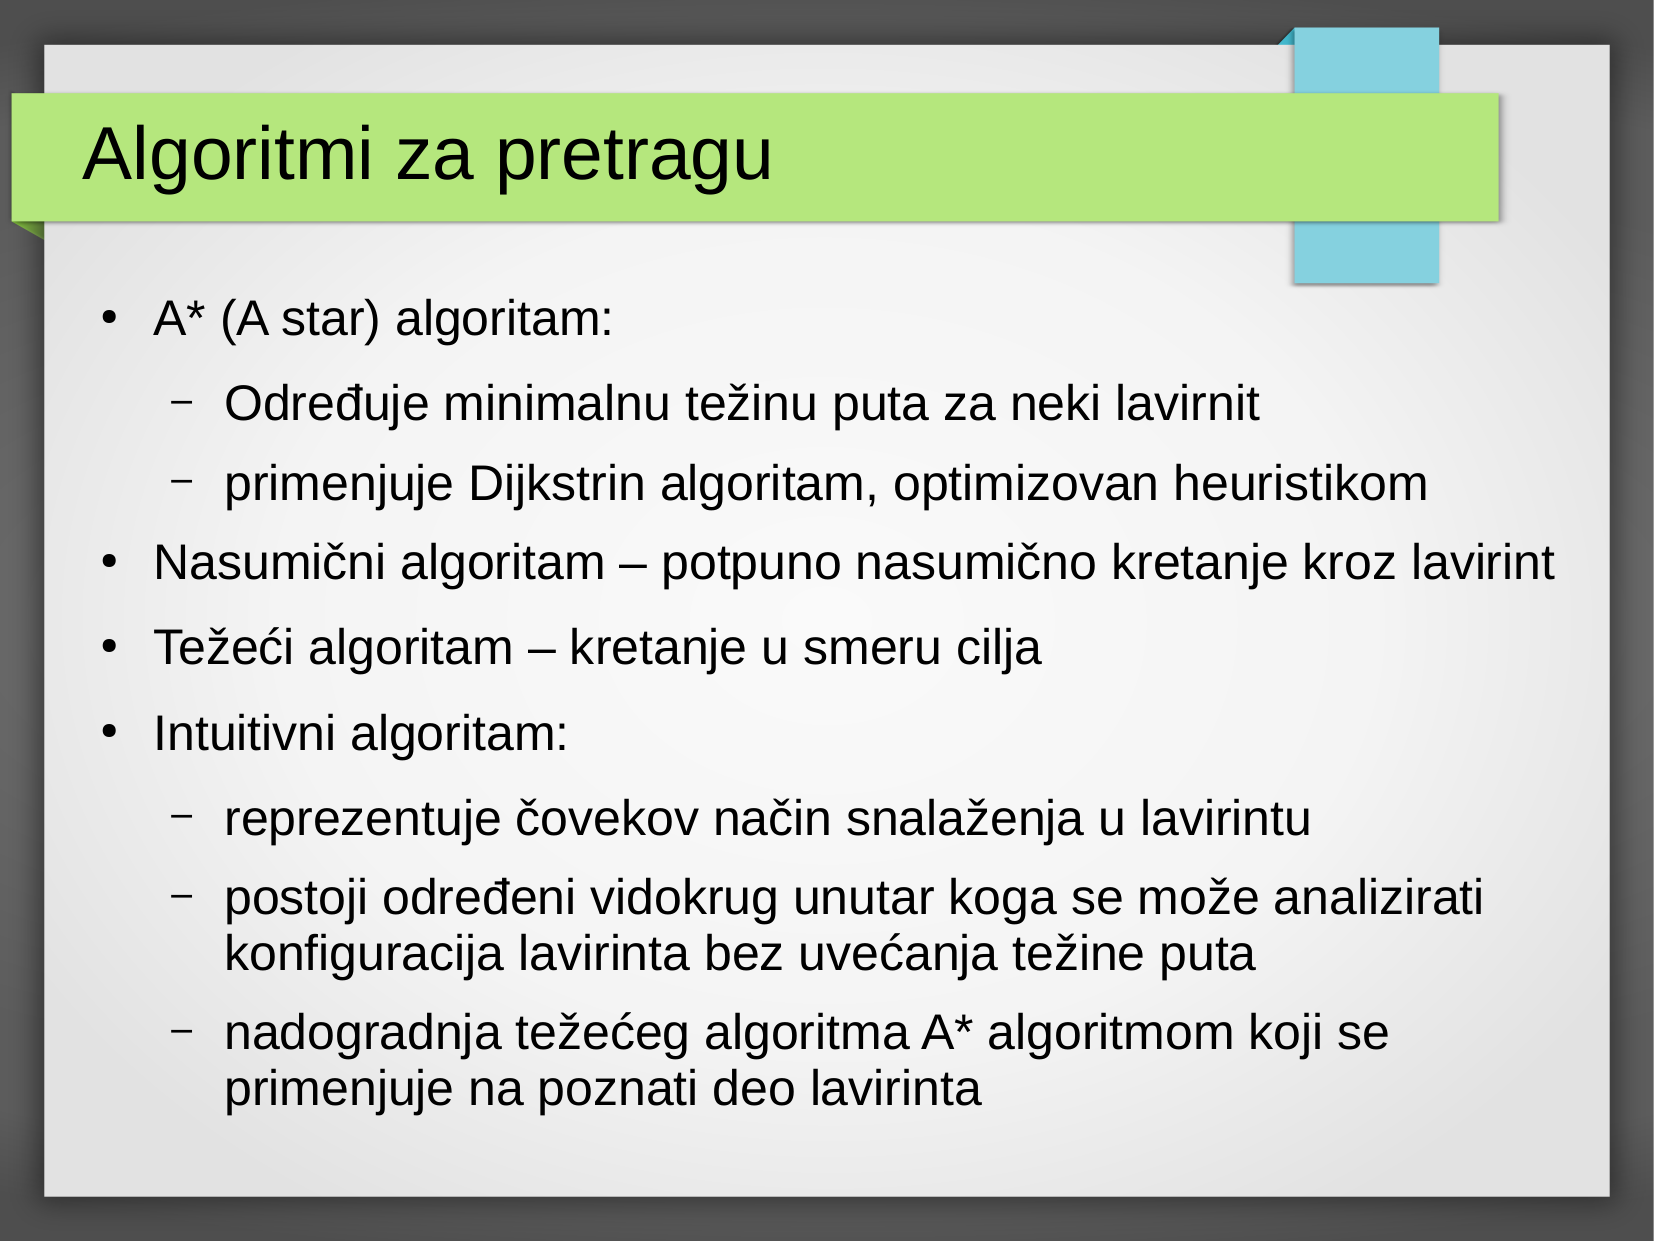

# Algoritmi za pretragu
A* (A star) algoritam:
Određuje minimalnu težinu puta za neki lavirnit
primenjuje Dijkstrin algoritam, optimizovan heuristikom
Nasumični algoritam – potpuno nasumično kretanje kroz lavirint
Težeći algoritam – kretanje u smeru cilja
Intuitivni algoritam:
reprezentuje čovekov način snalaženja u lavirintu
postoji određeni vidokrug unutar koga se može analizirati konfiguracija lavirinta bez uvećanja težine puta
nadogradnja težećeg algoritma A* algoritmom koji se primenjuje na poznati deo lavirinta